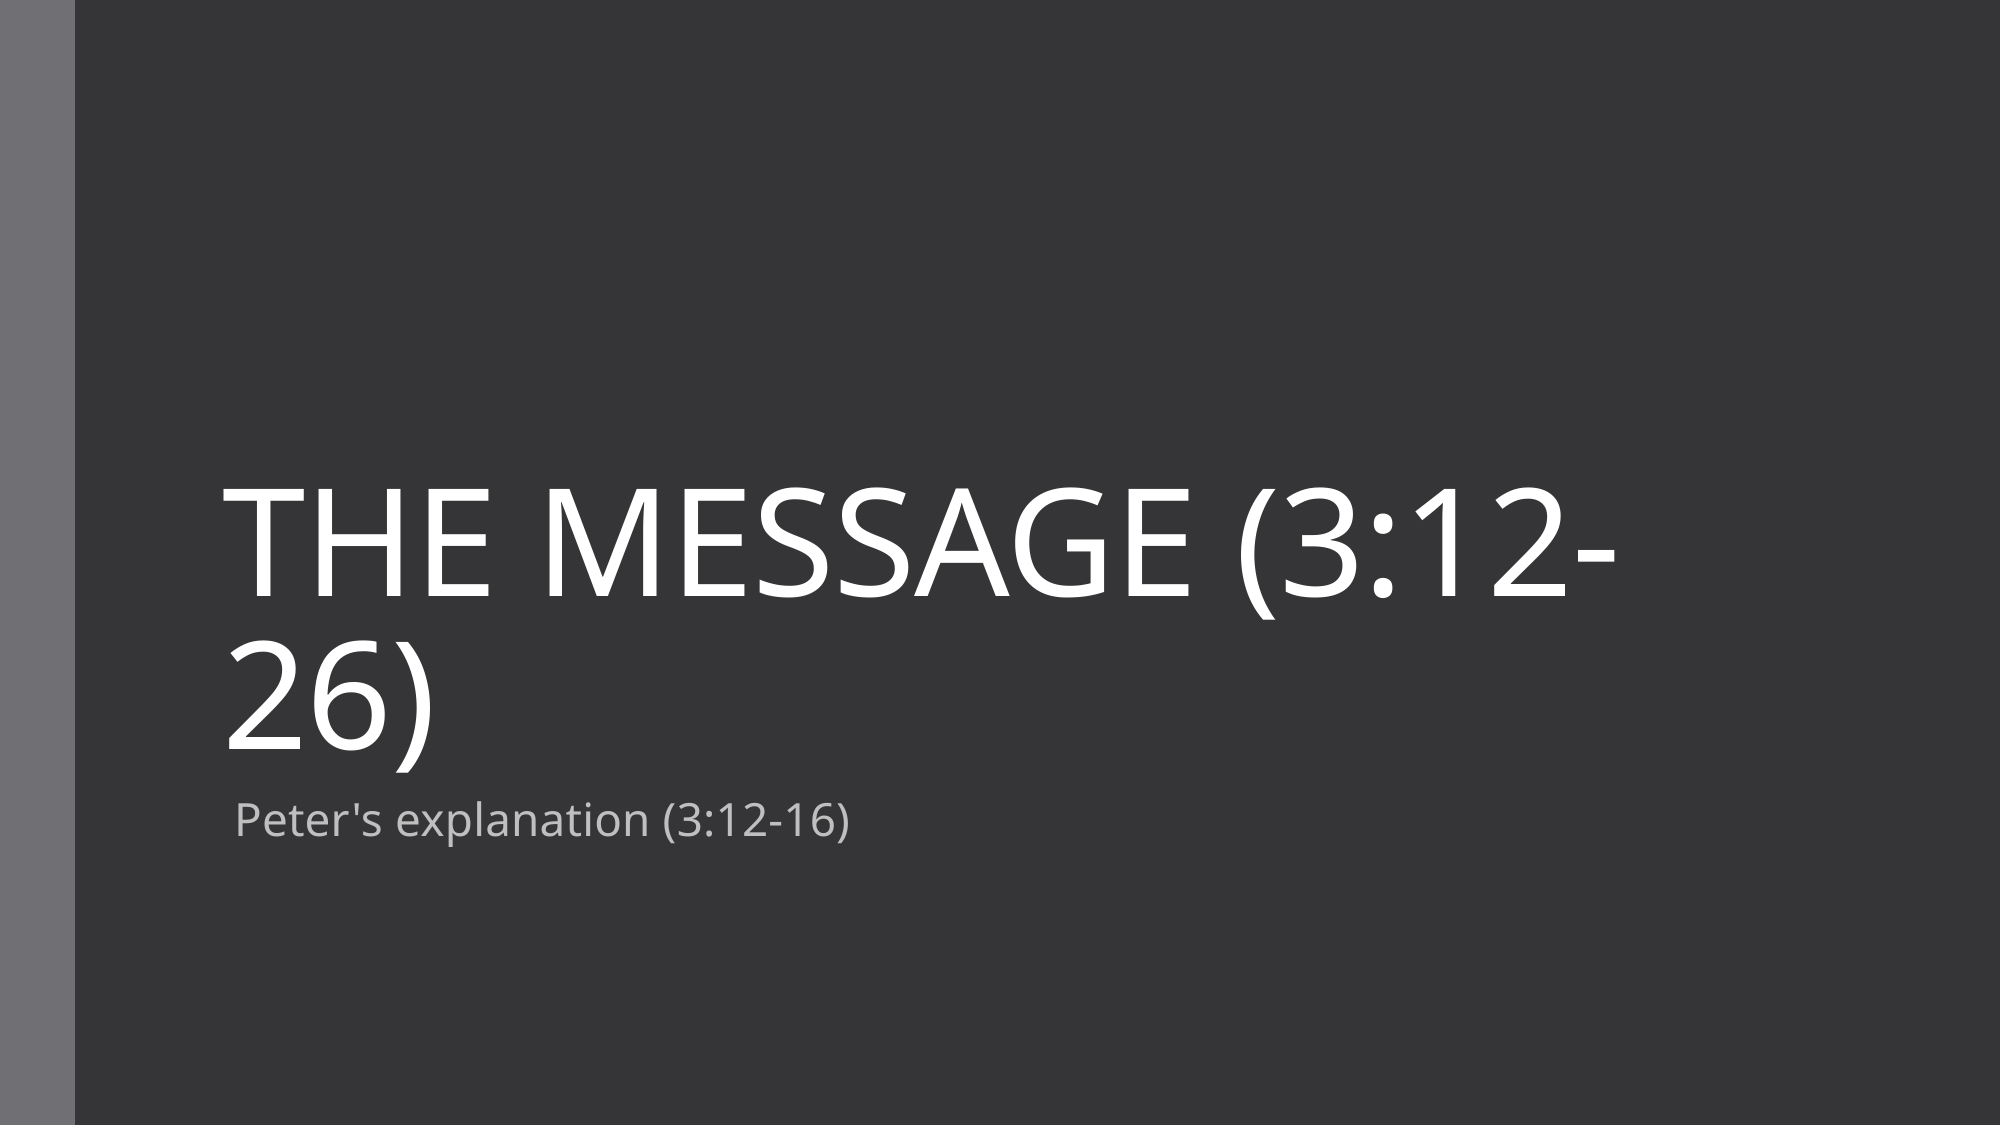

# THE MESSAGE (3:12-26)
 Peter's explanation (3:12-16)